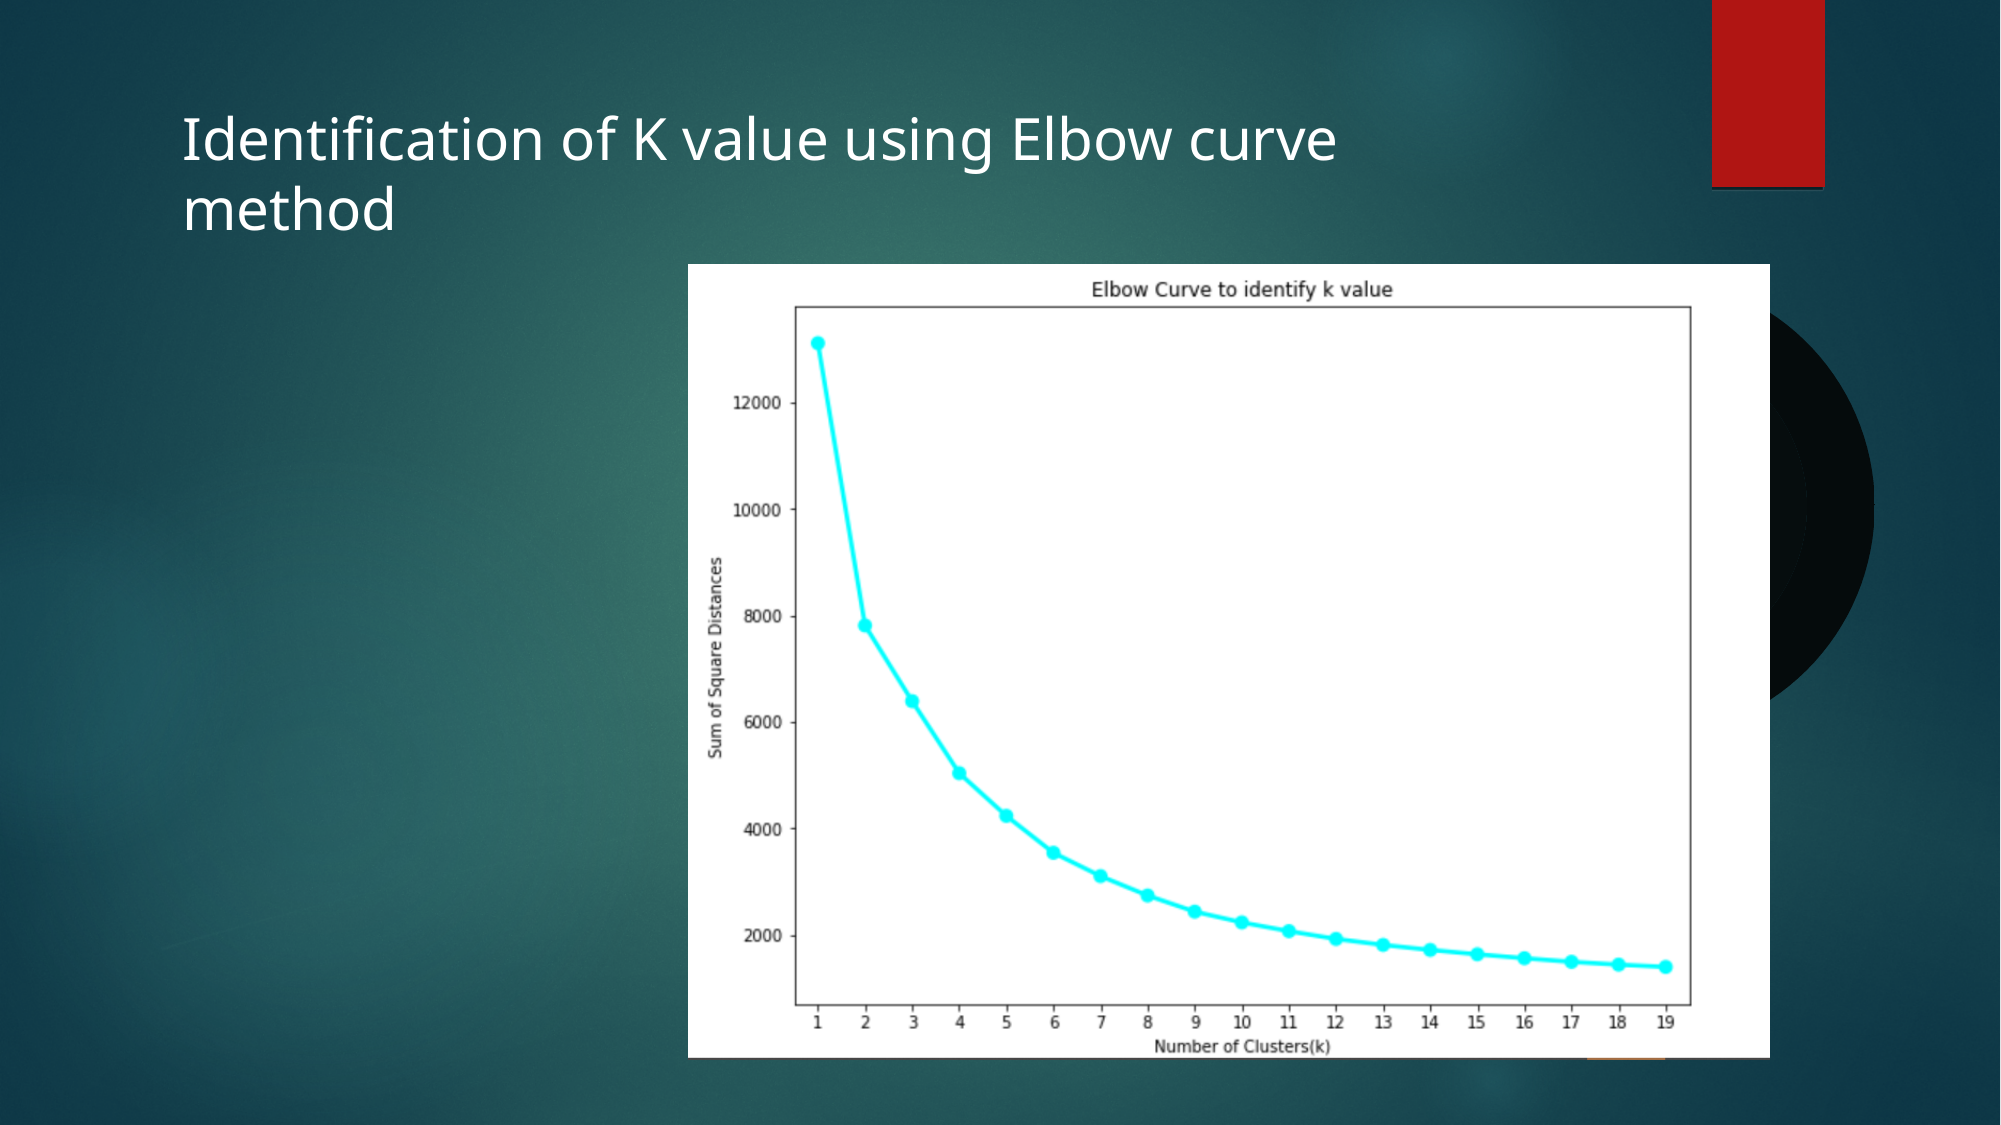

Identification of K value using Elbow curve method